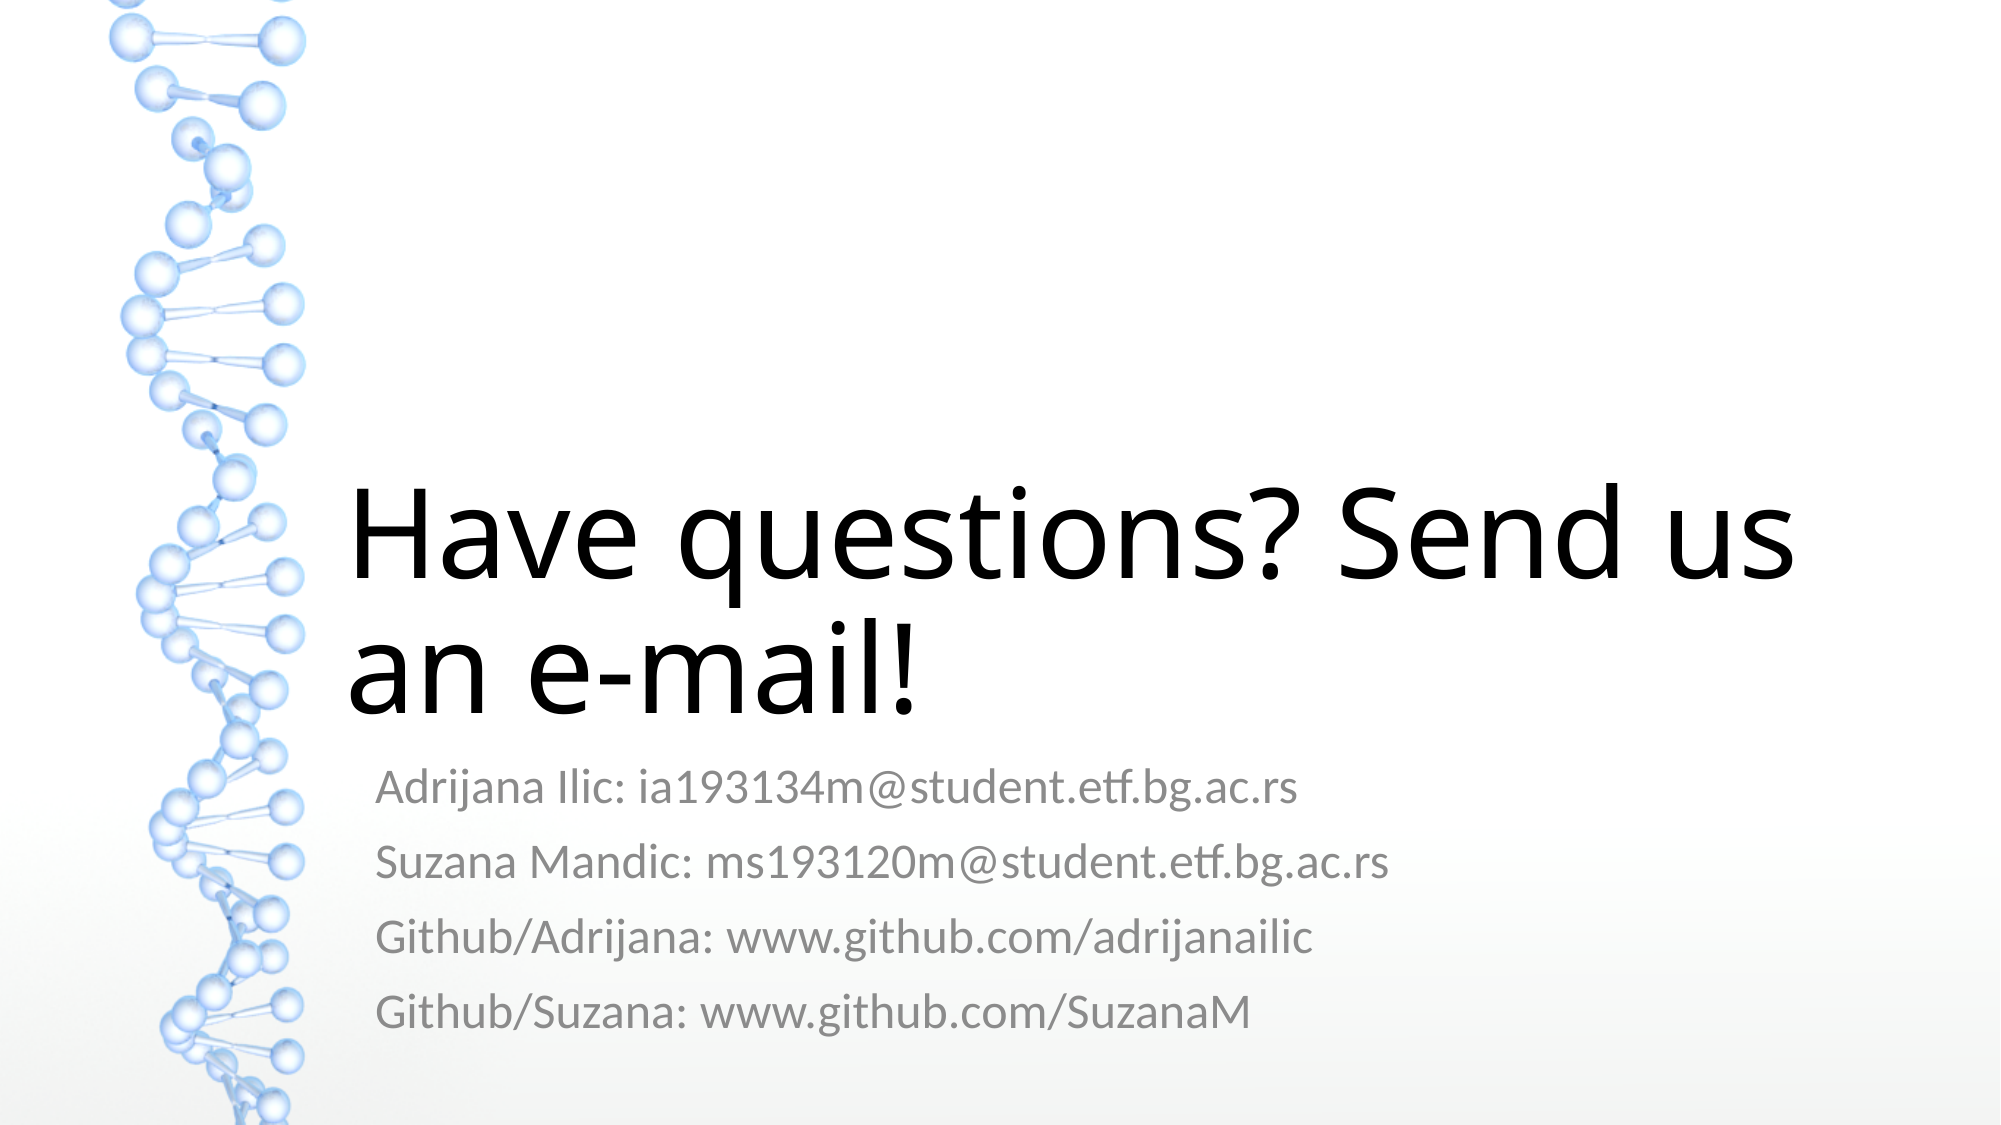

# Have questions? Send us an e-mail!
Adrijana Ilic: ia193134m@student.etf.bg.ac.rs
Suzana Mandic: ms193120m@student.etf.bg.ac.rs
Github/Adrijana: www.github.com/adrijanailic
Github/Suzana: www.github.com/SuzanaM